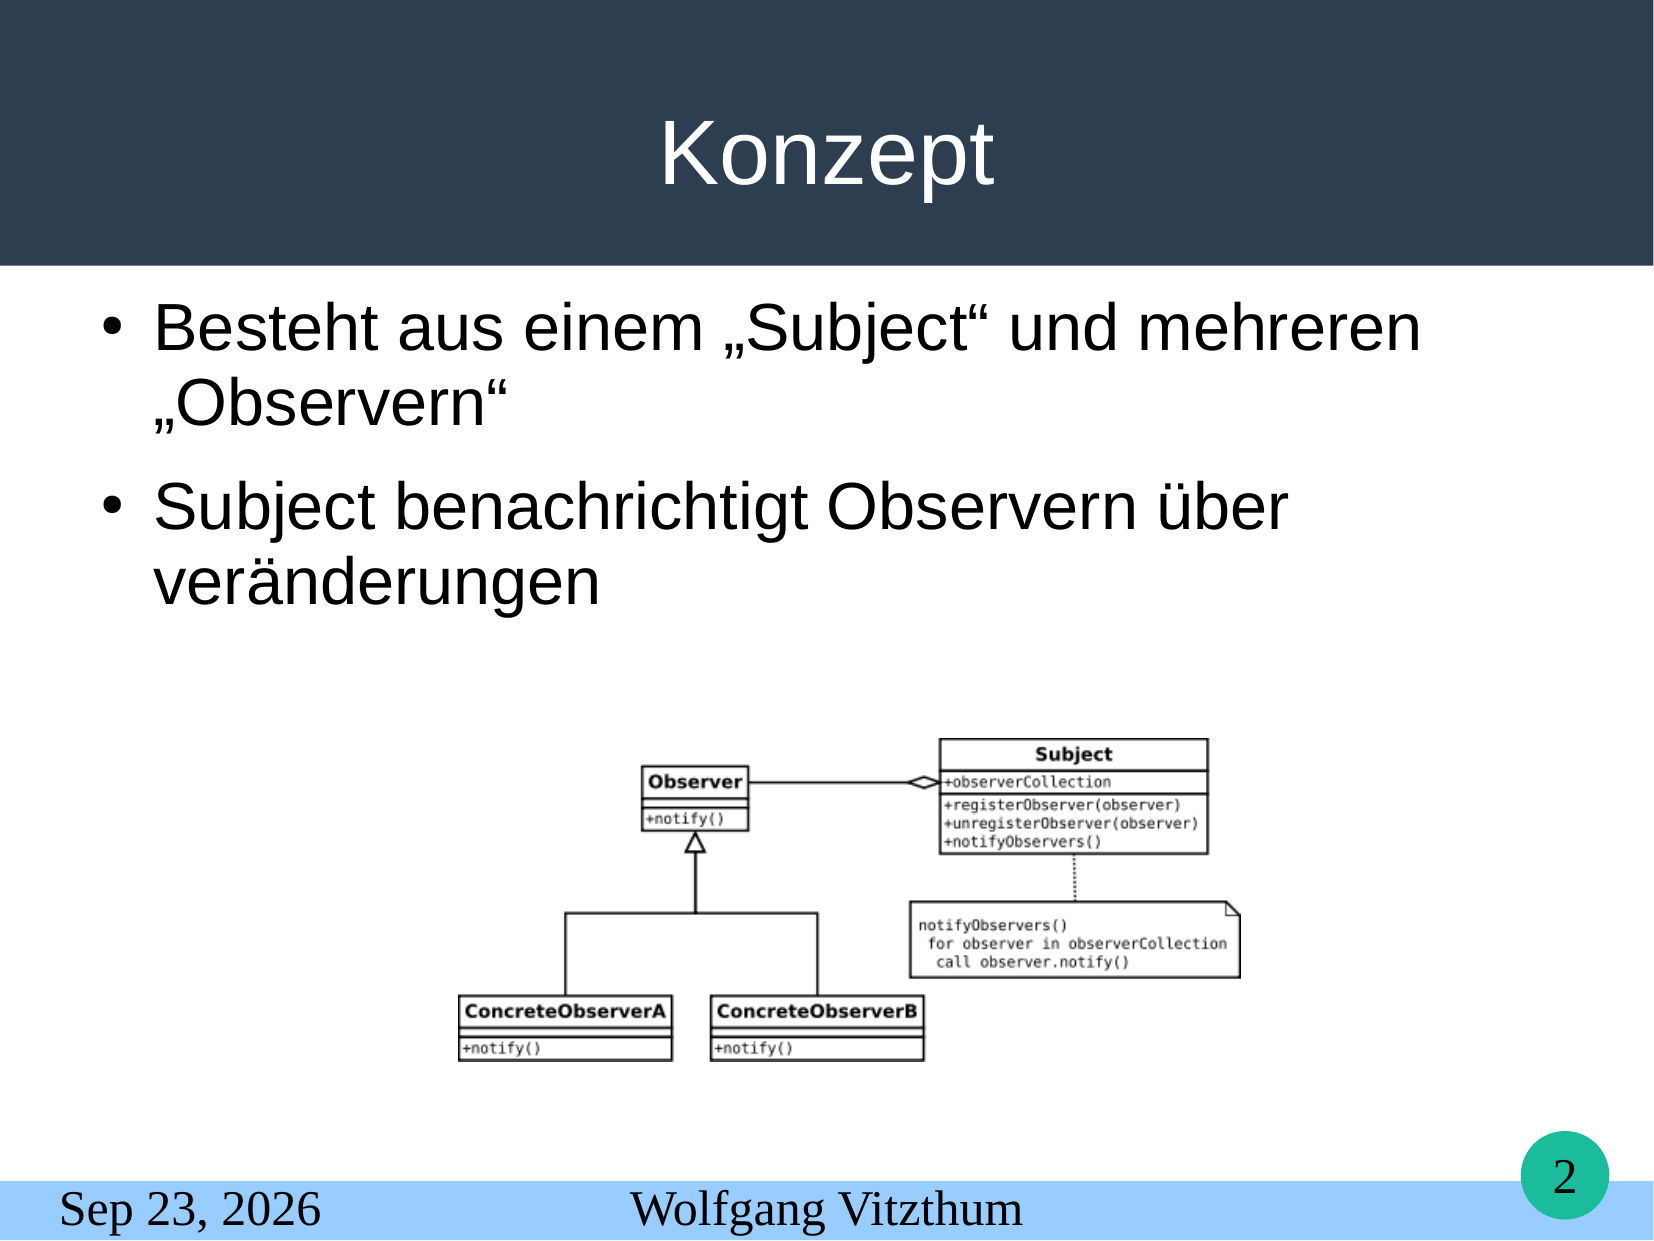

# Konzept
Besteht aus einem „Subject“ und mehreren „Observern“
Subject benachrichtigt Observern über veränderungen